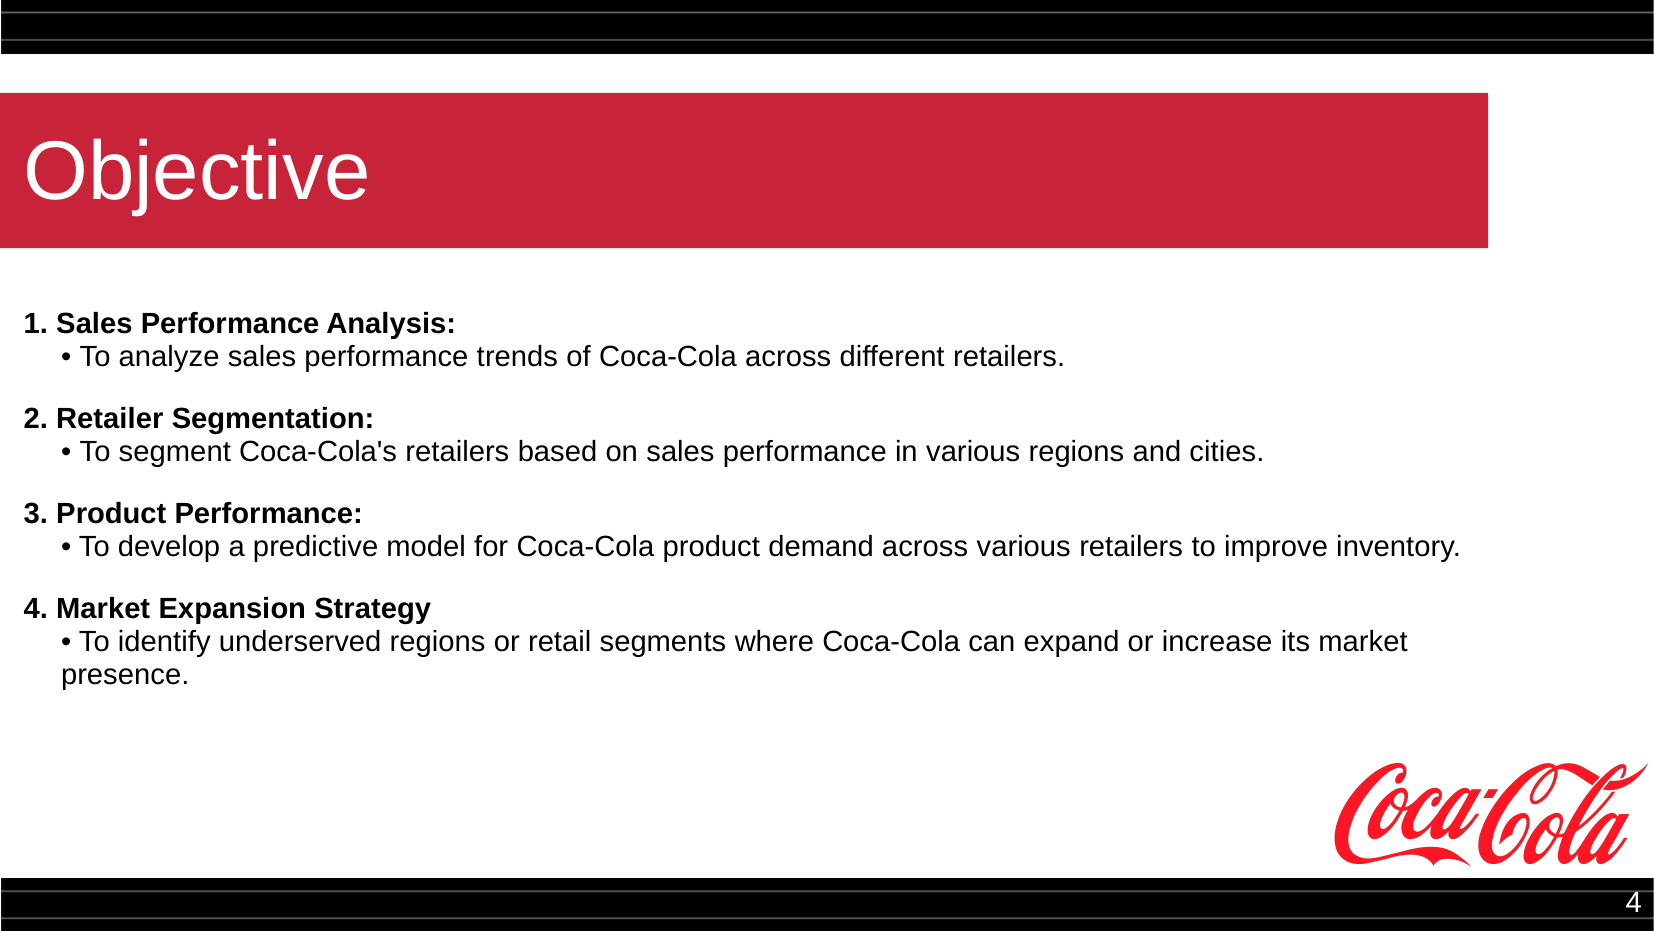

# Objective
1. Sales Performance Analysis:
• To analyze sales performance trends of Coca-Cola across different retailers.
2. Retailer Segmentation:
• To segment Coca-Cola's retailers based on sales performance in various regions and cities.
3. Product Performance:
• To develop a predictive model for Coca-Cola product demand across various retailers to improve inventory.
4. Market Expansion Strategy
• To identify underserved regions or retail segments where Coca-Cola can expand or increase its market presence.